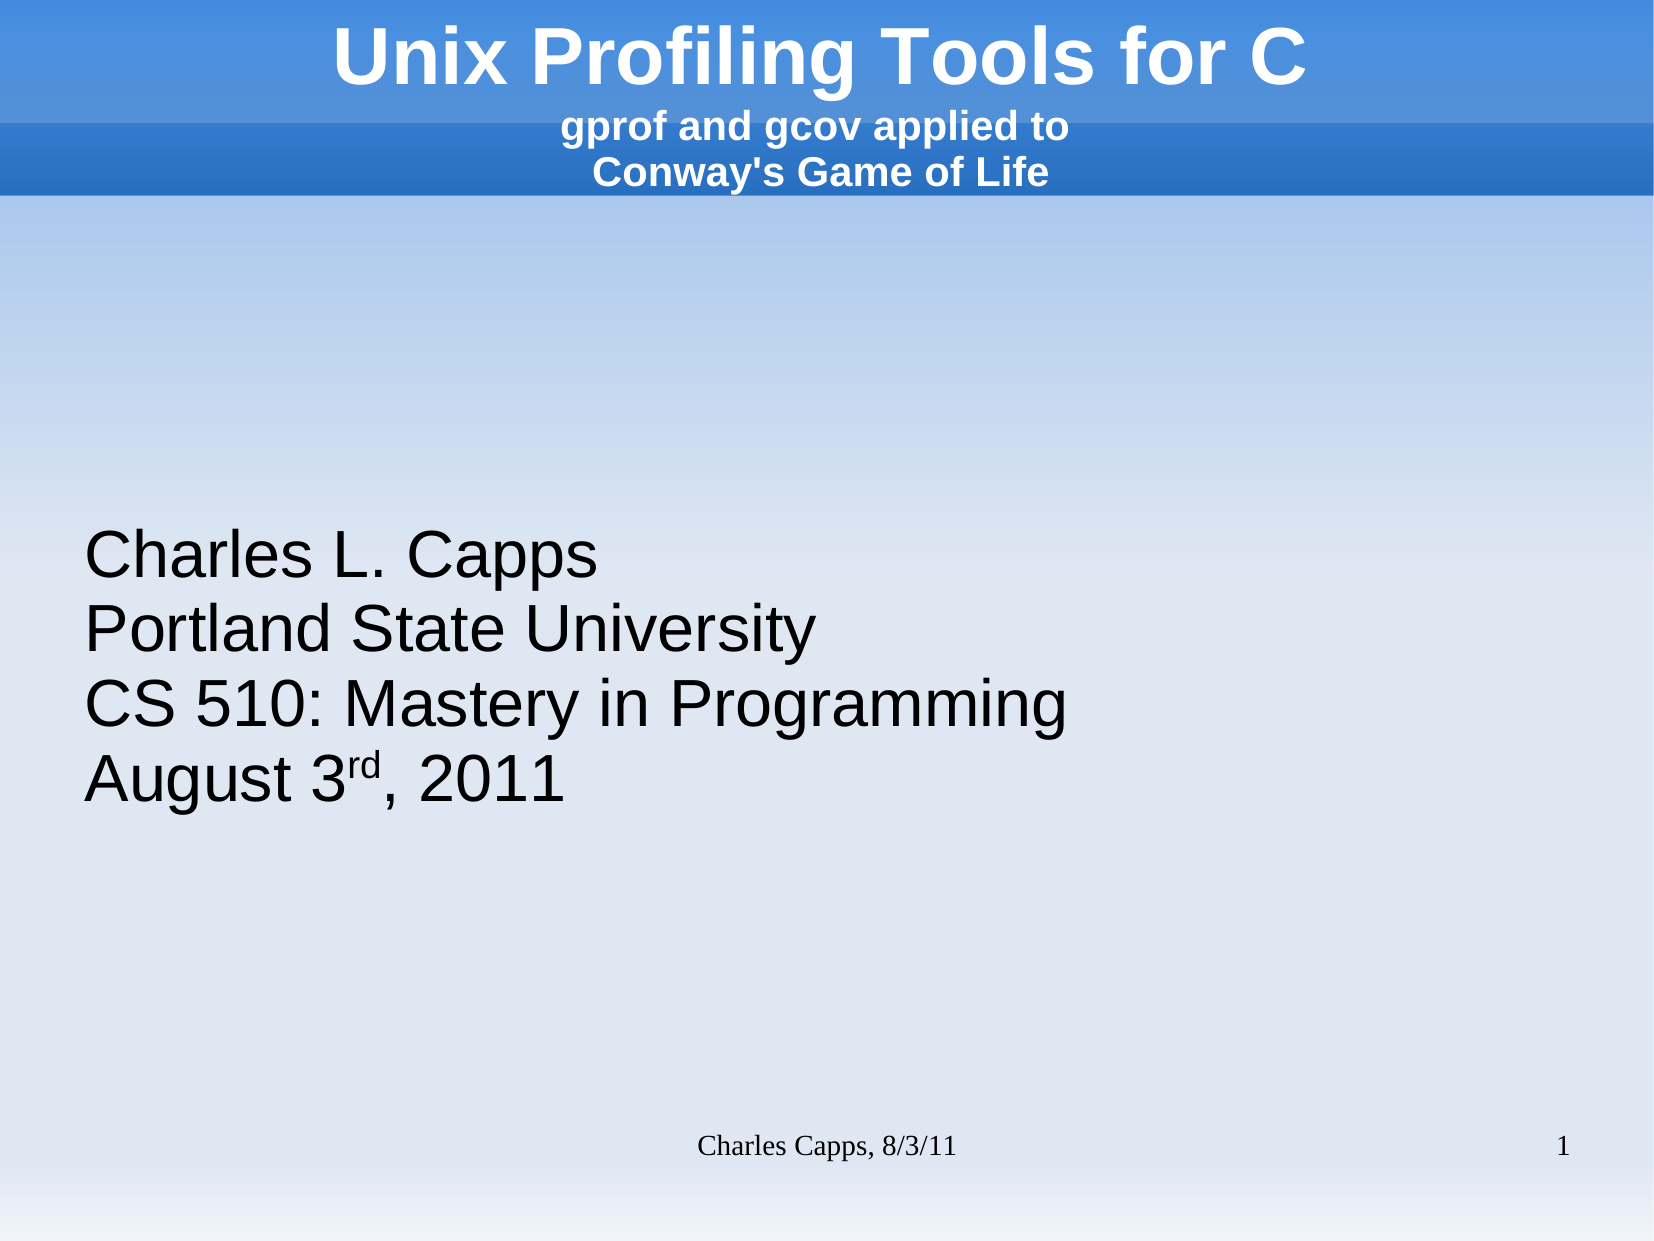

# Unix Profiling Tools for C gprof and gcov applied to Conway's Game of Life
Charles L. Capps
Portland State University
CS 510: Mastery in Programming
August 3rd, 2011
Charles Capps, 8/3/11
1